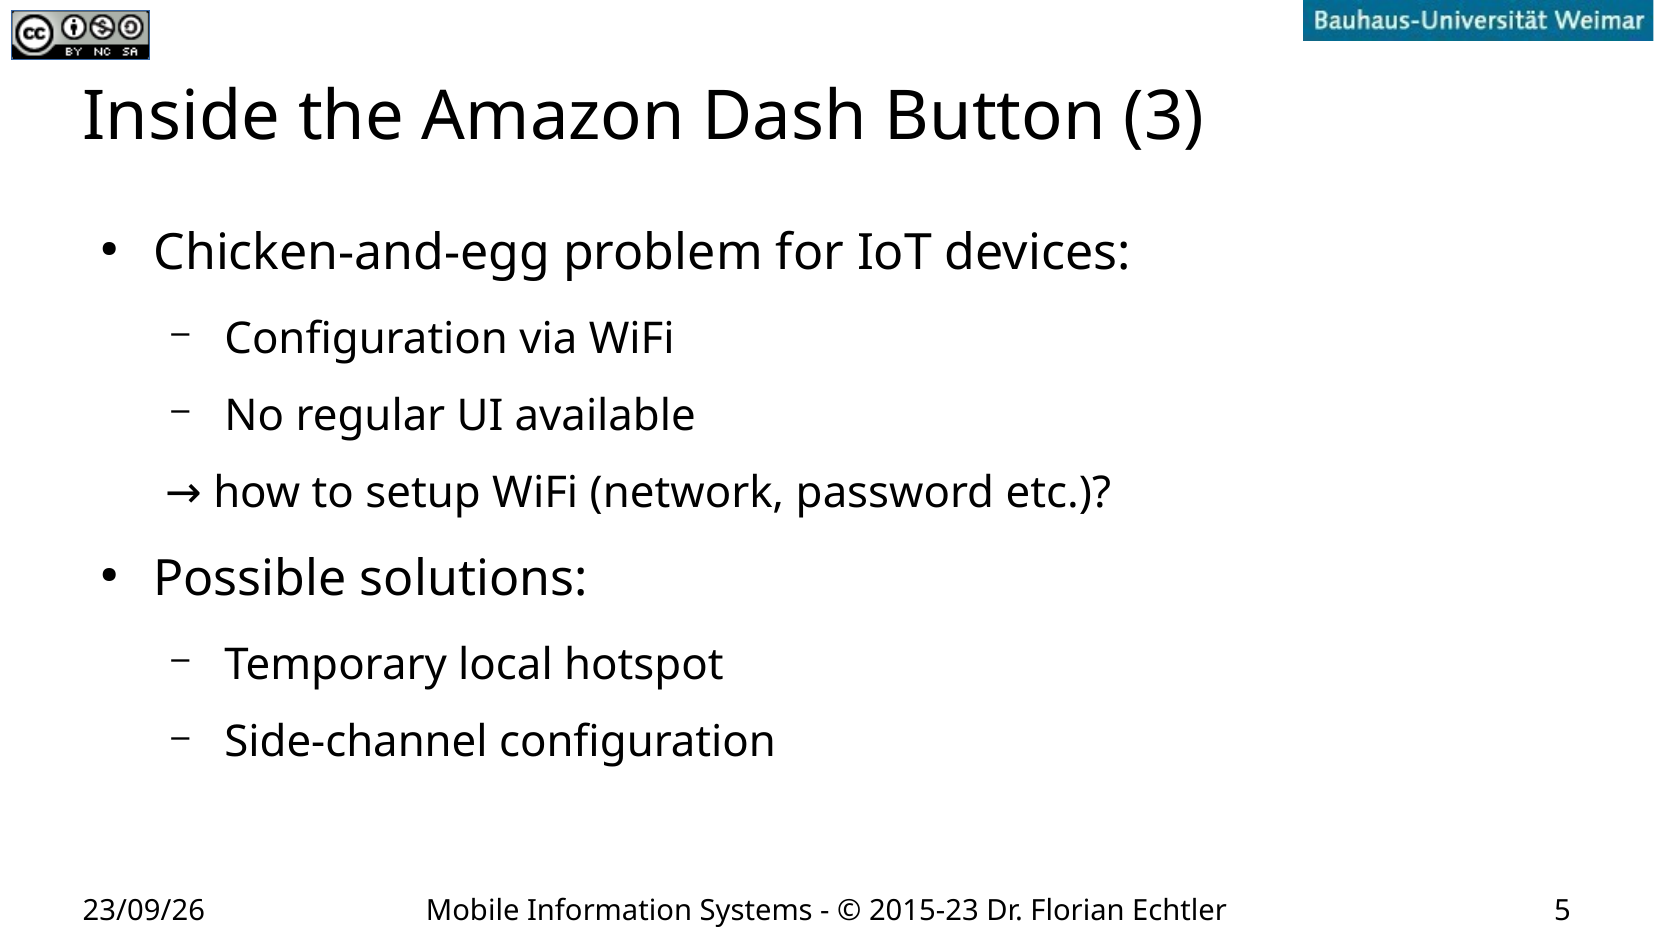

# Inside the Amazon Dash Button (3)
Chicken-and-egg problem for IoT devices:
Configuration via WiFi
No regular UI available
 → how to setup WiFi (network, password etc.)?
Possible solutions:
Temporary local hotspot
Side-channel configuration
Mobile Information Systems - © 2015-23 Dr. Florian Echtler
5